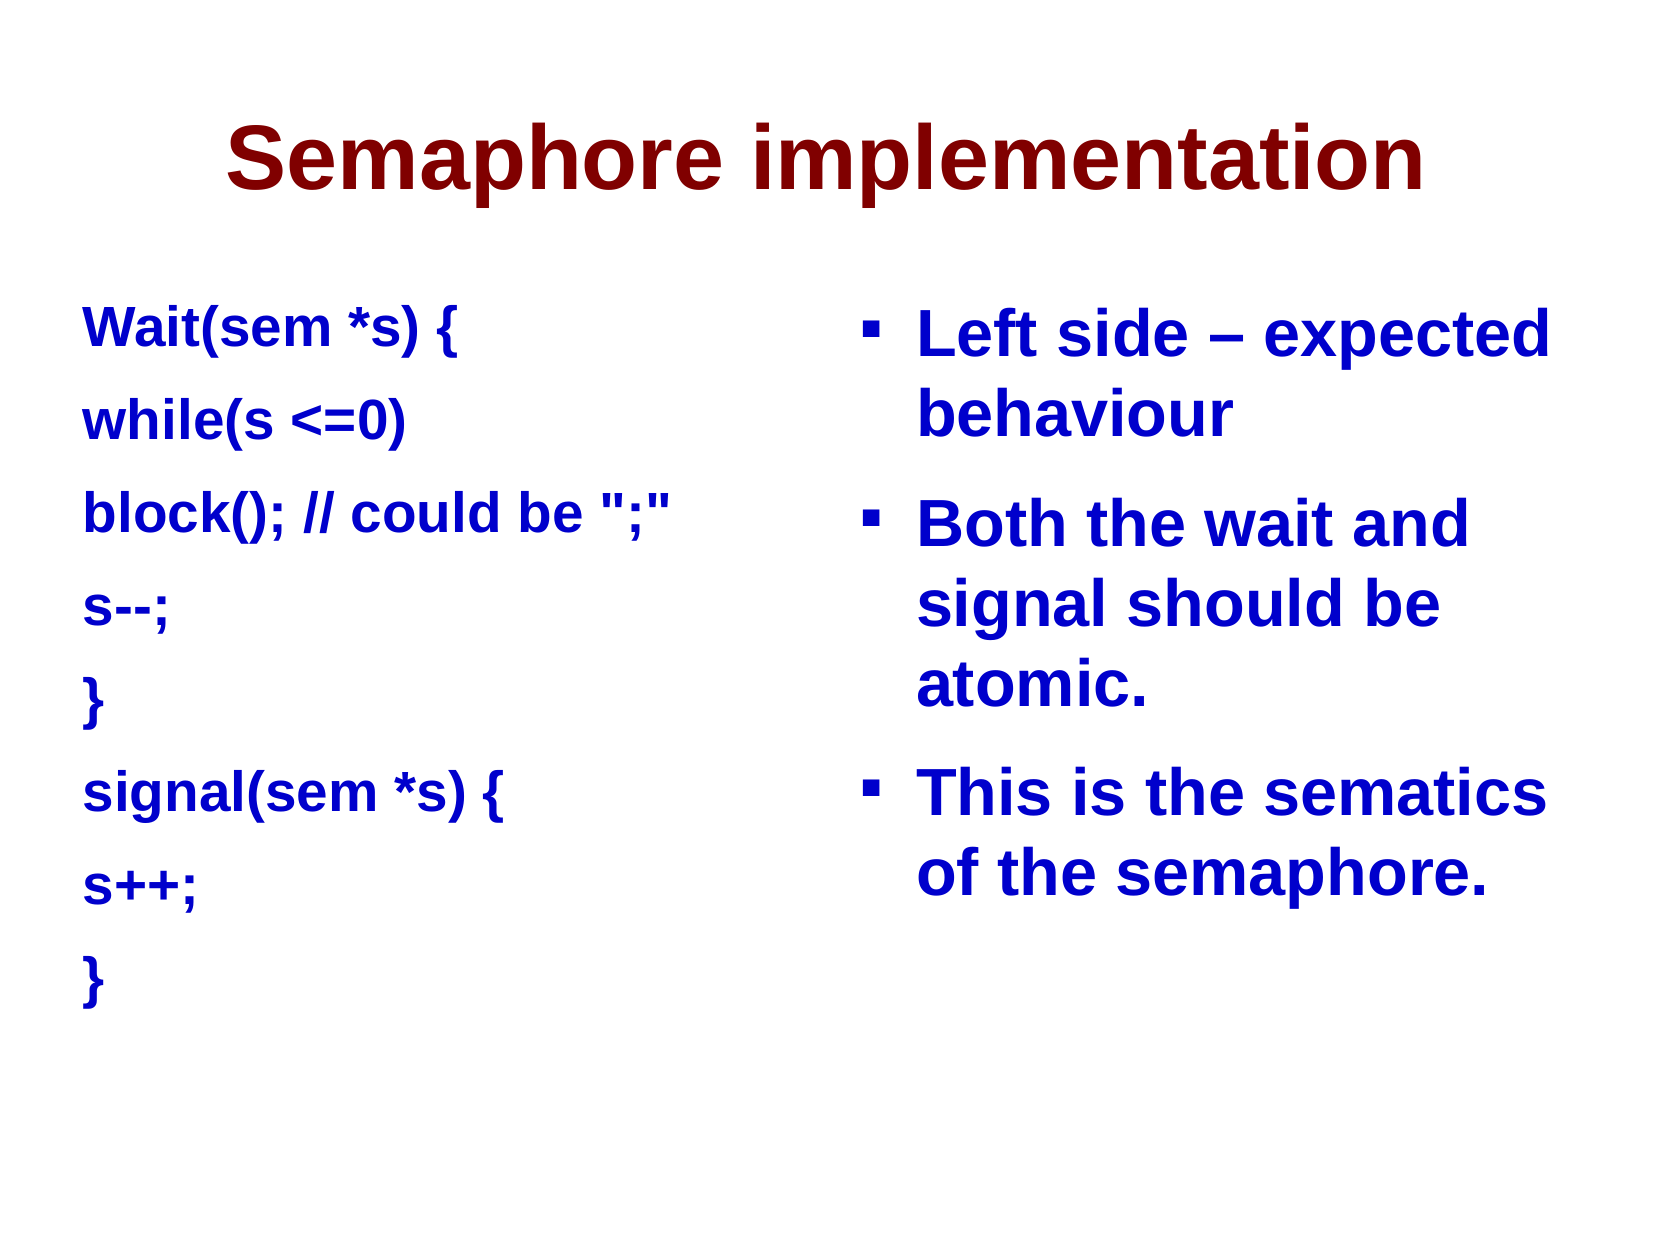

# Semaphore implementation
Wait(sem *s) {
while(s <=0)
block(); // could be ";"
s--;
}
signal(sem *s) {
s++;
}
Left side – expected behaviour
Both the wait and signal should be atomic.
This is the sematics of the semaphore.